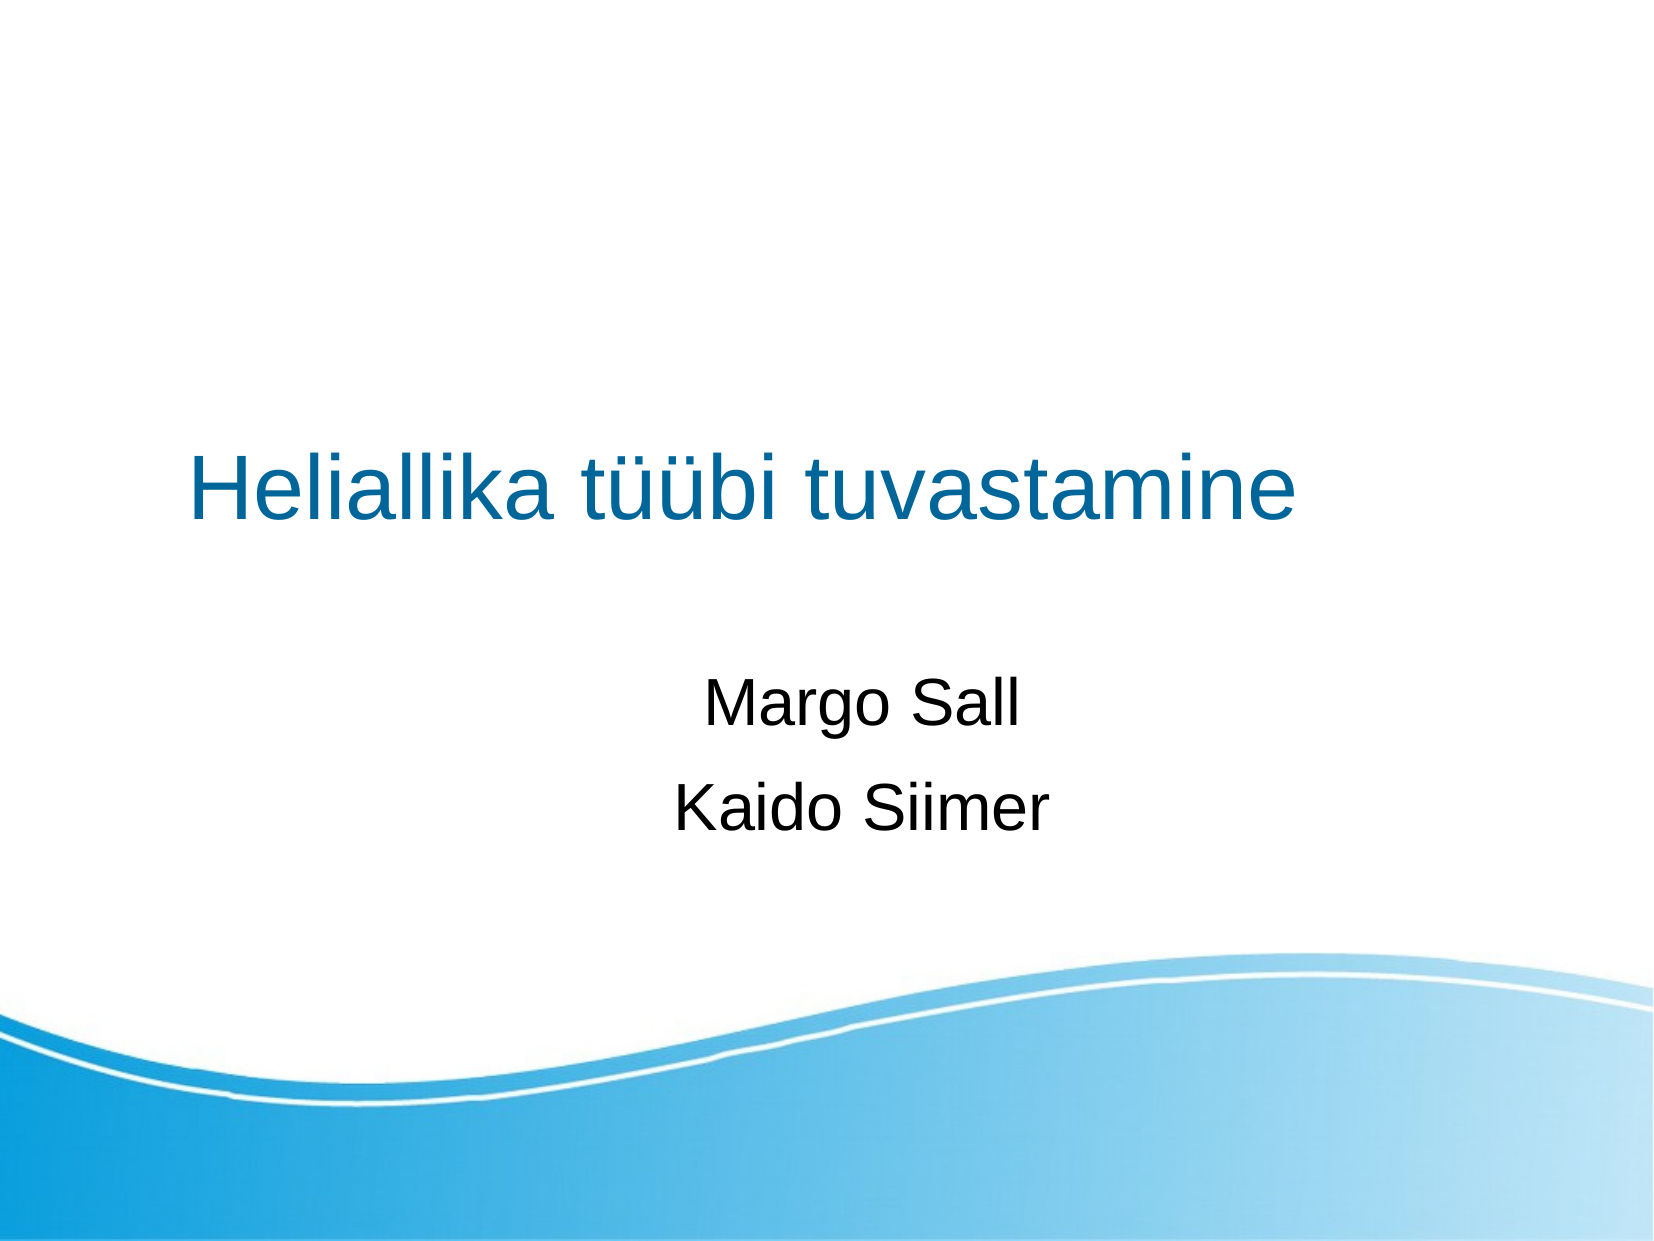

# Heliallika tüübi tuvastamine
Margo Sall
Kaido Siimer